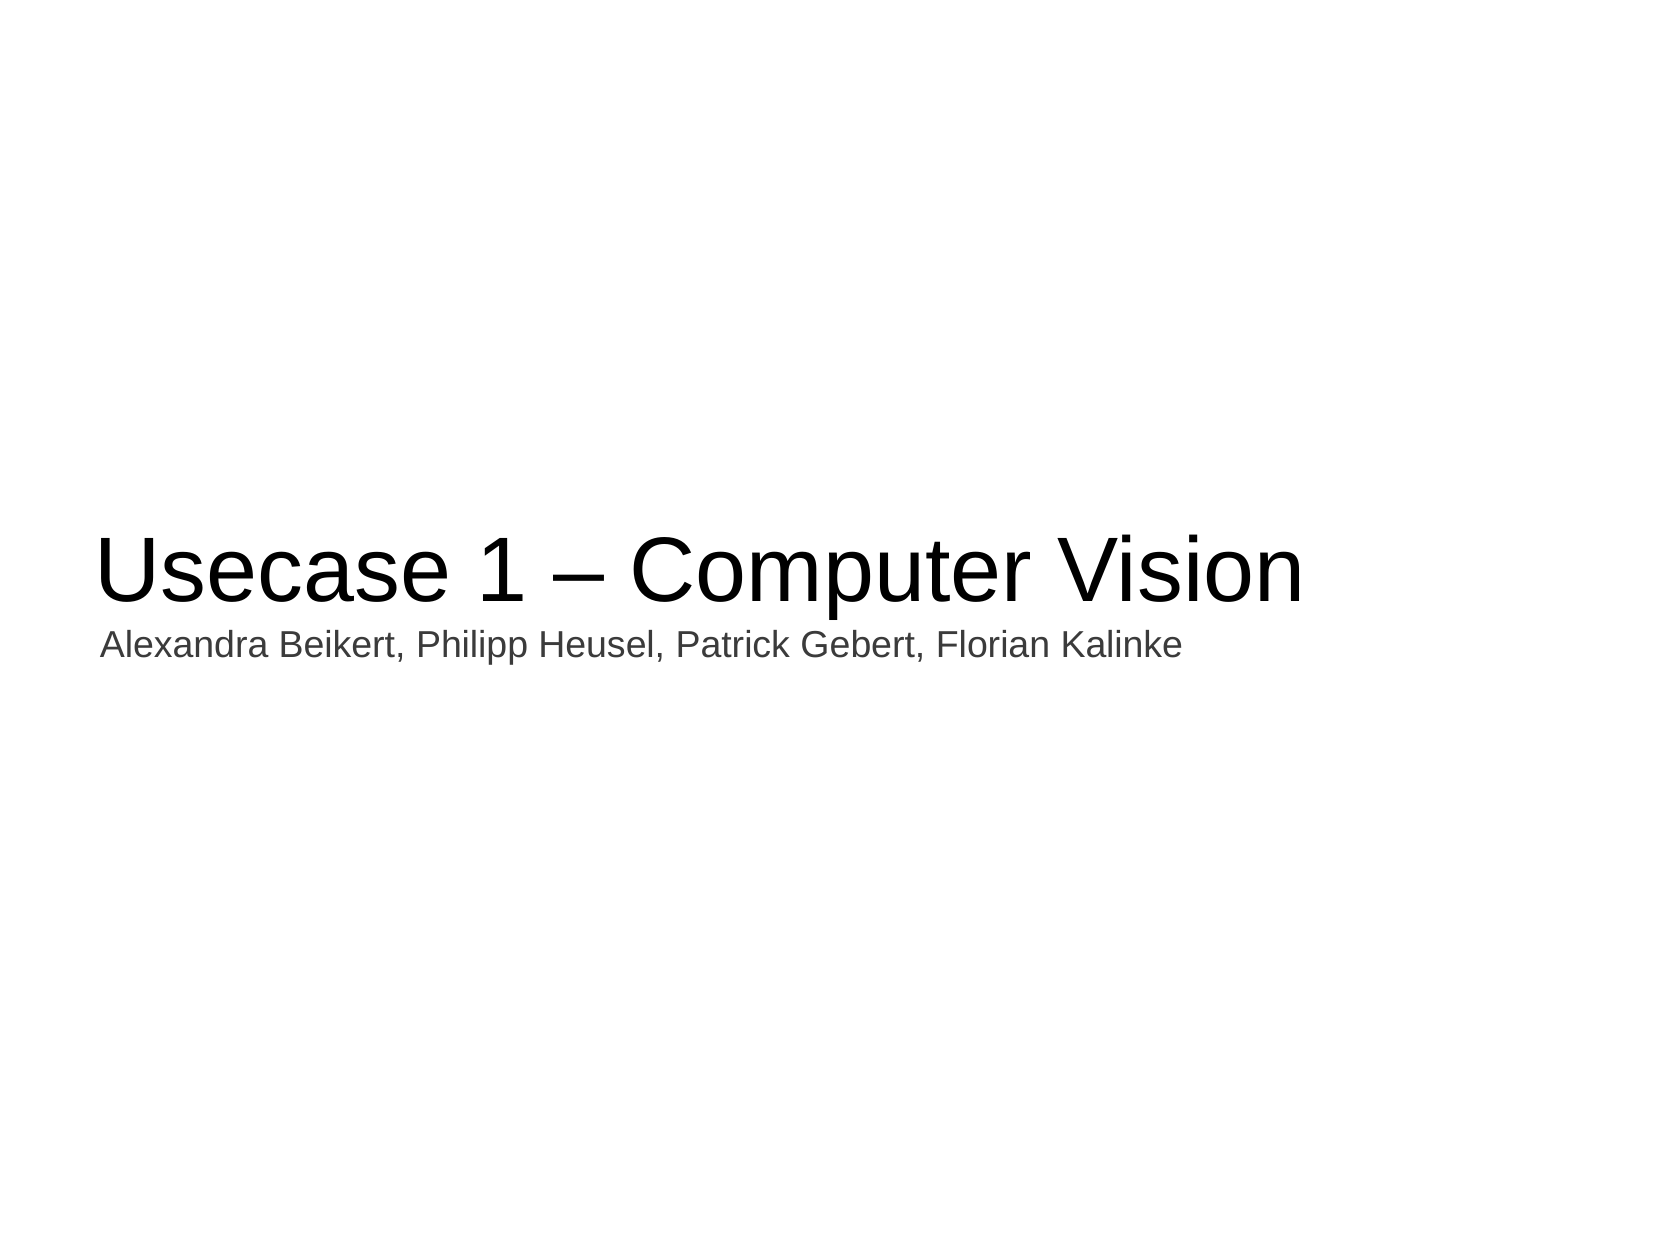

Alexandra Beikert, Philipp Heusel, Patrick Gebert, Florian Kalinke
# Usecase 1 – Computer Vision